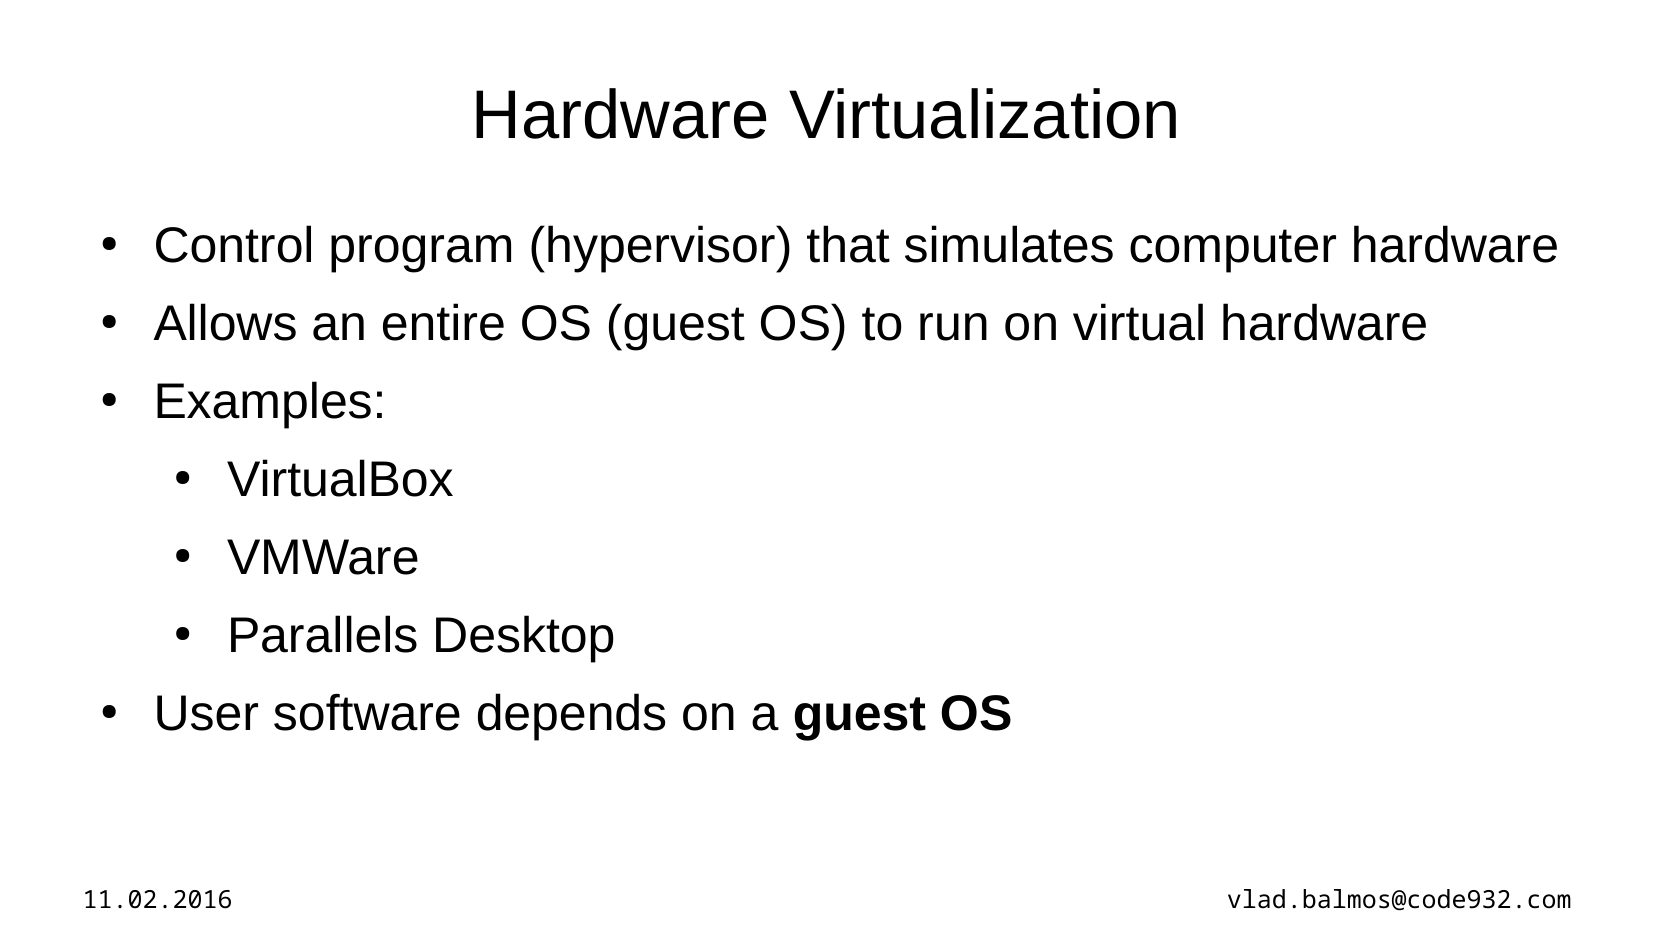

# Hardware Virtualization
Control program (hypervisor) that simulates computer hardware
Allows an entire OS (guest OS) to run on virtual hardware
Examples:
VirtualBox
VMWare
Parallels Desktop
User software depends on a guest OS
11.02.2016
vlad.balmos@code932.com